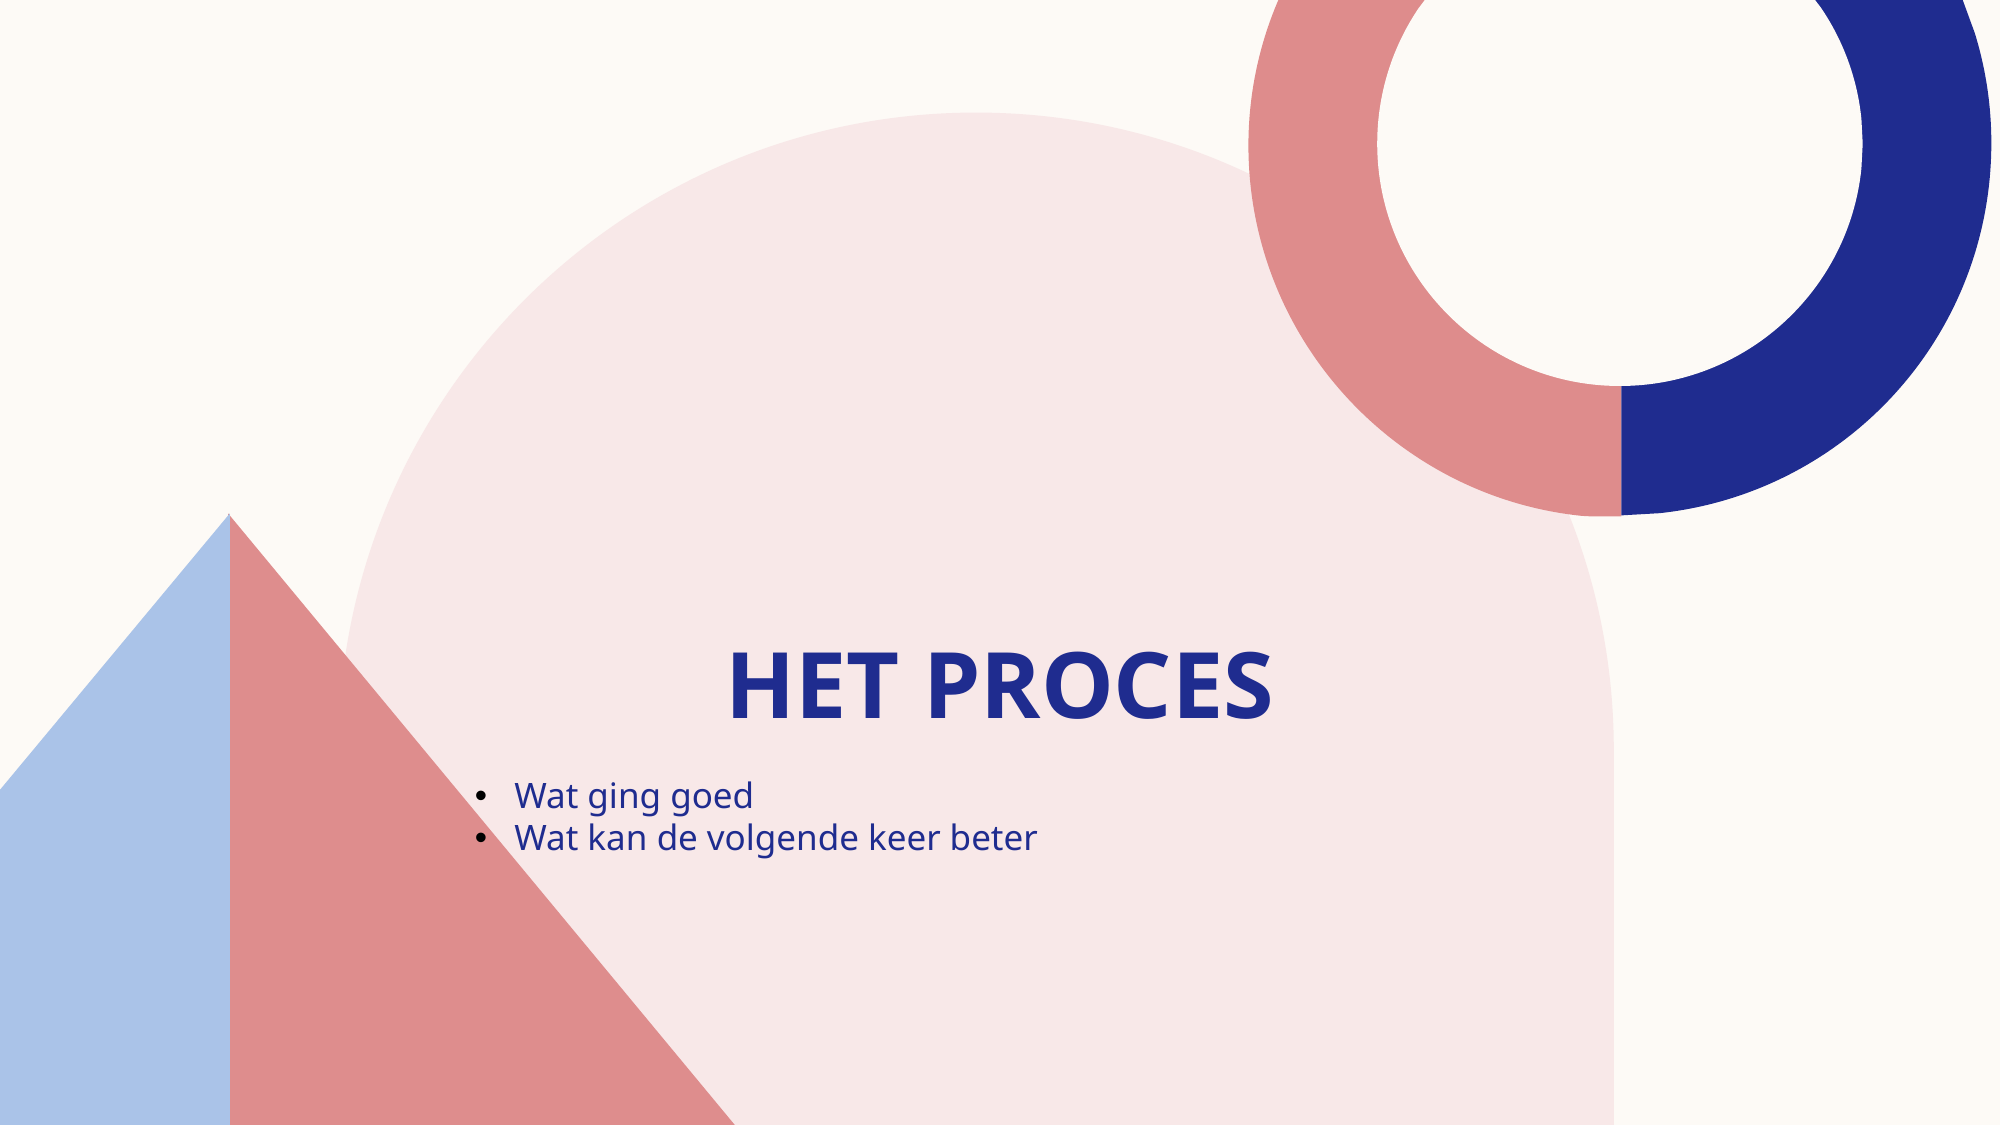

# Het proces
Wat ging goed
Wat kan de volgende keer beter